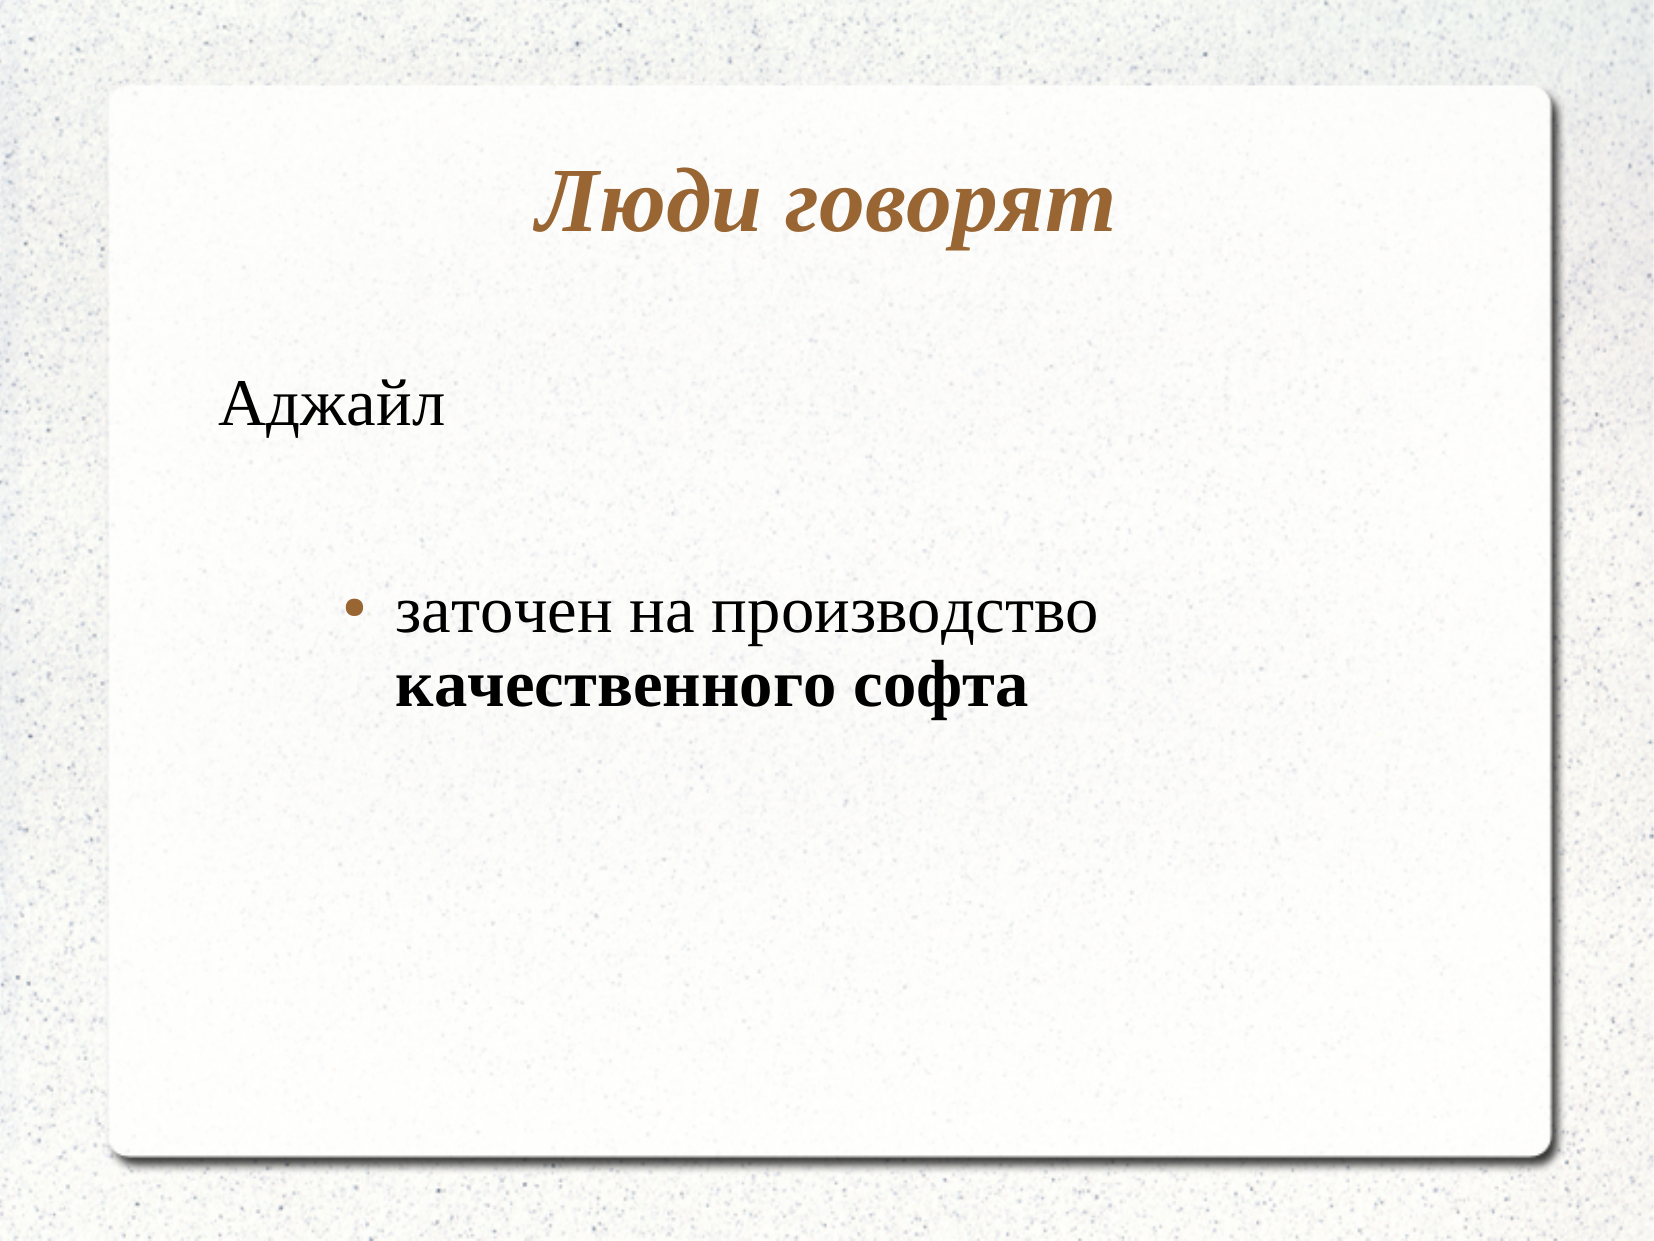

# Люди говорят
Аджайл
заточен на производство качественного софта